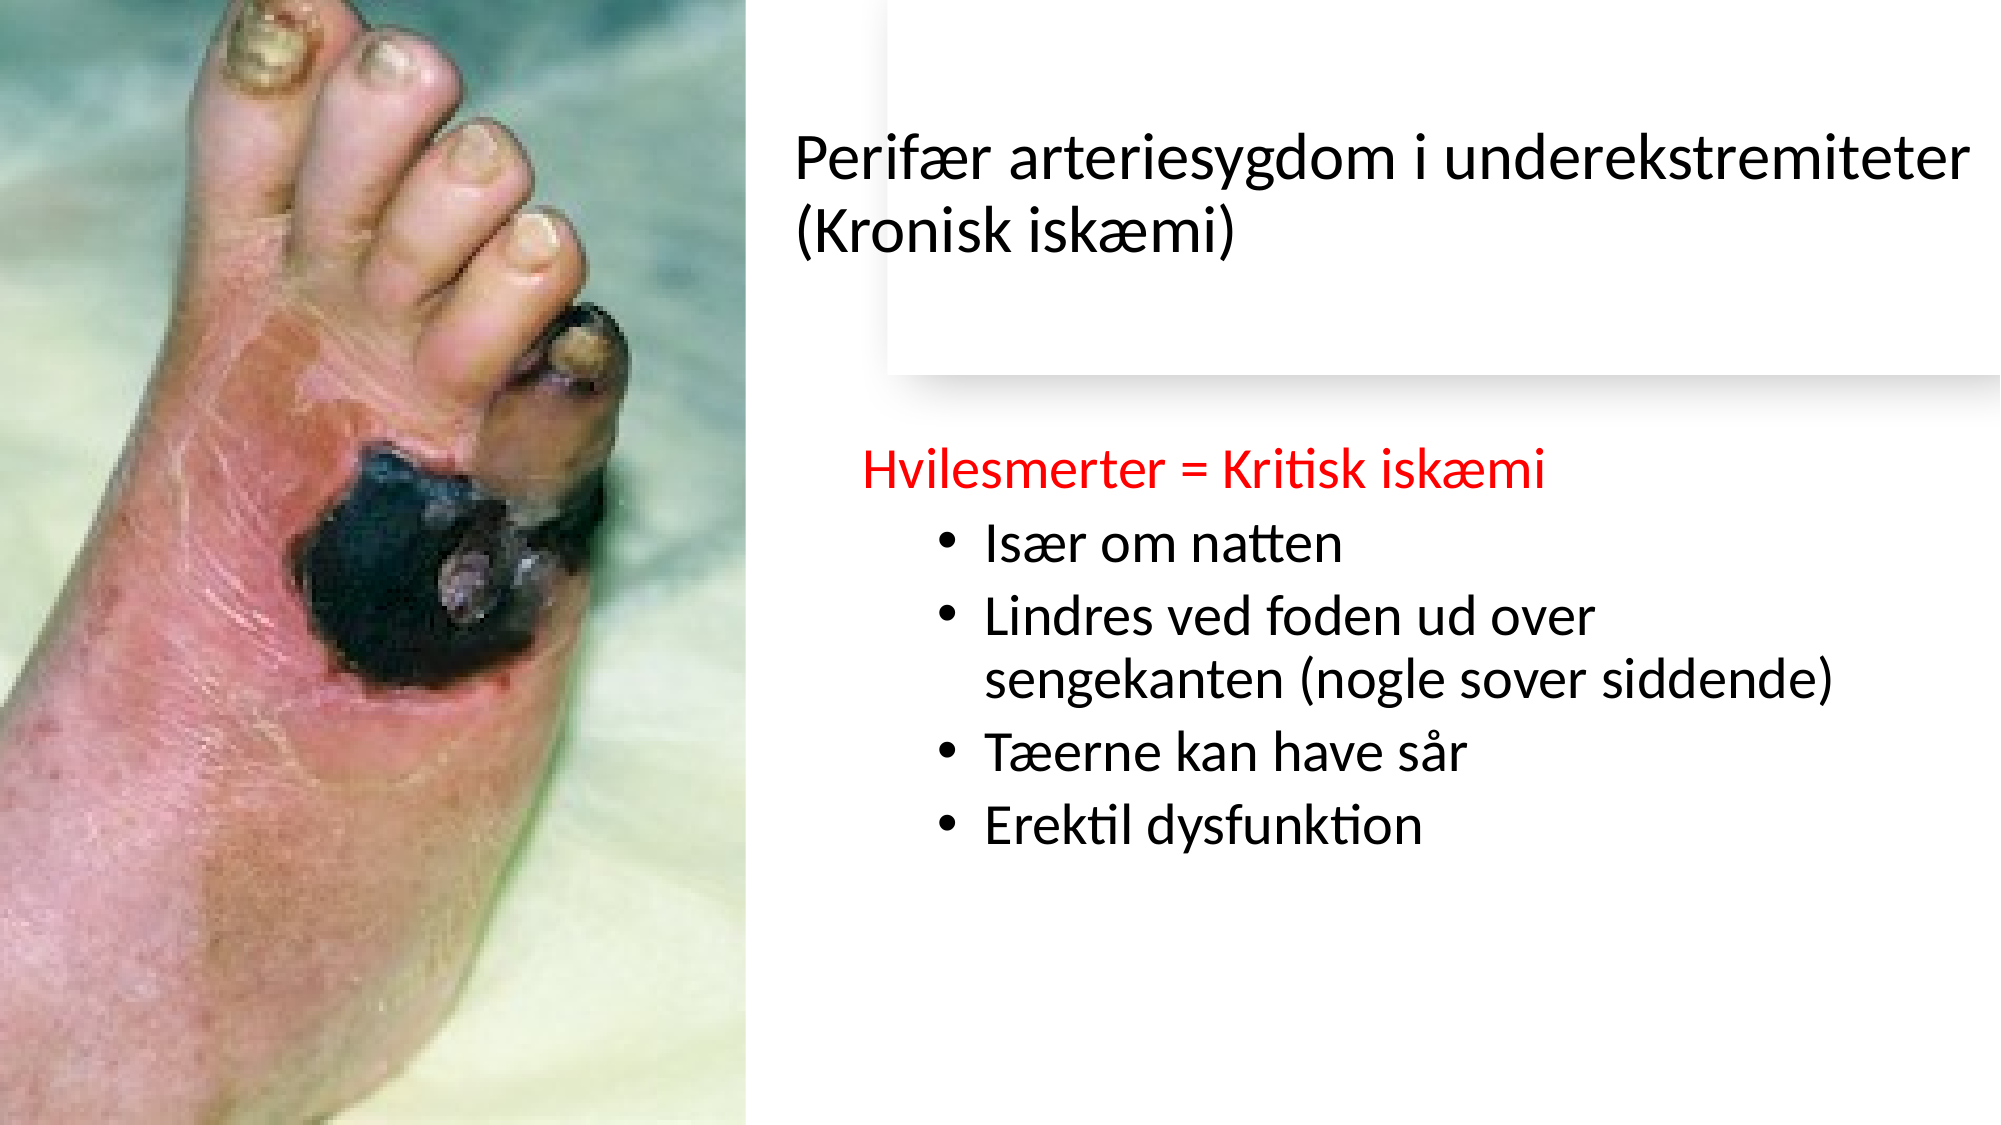

# Perifær arteriesygdom i underekstremiteter (Kronisk iskæmi)
Hvilesmerter = Kritisk iskæmi
Især om natten
Lindres ved foden ud over sengekanten (nogle sover siddende)
Tæerne kan have sår
Erektil dysfunktion